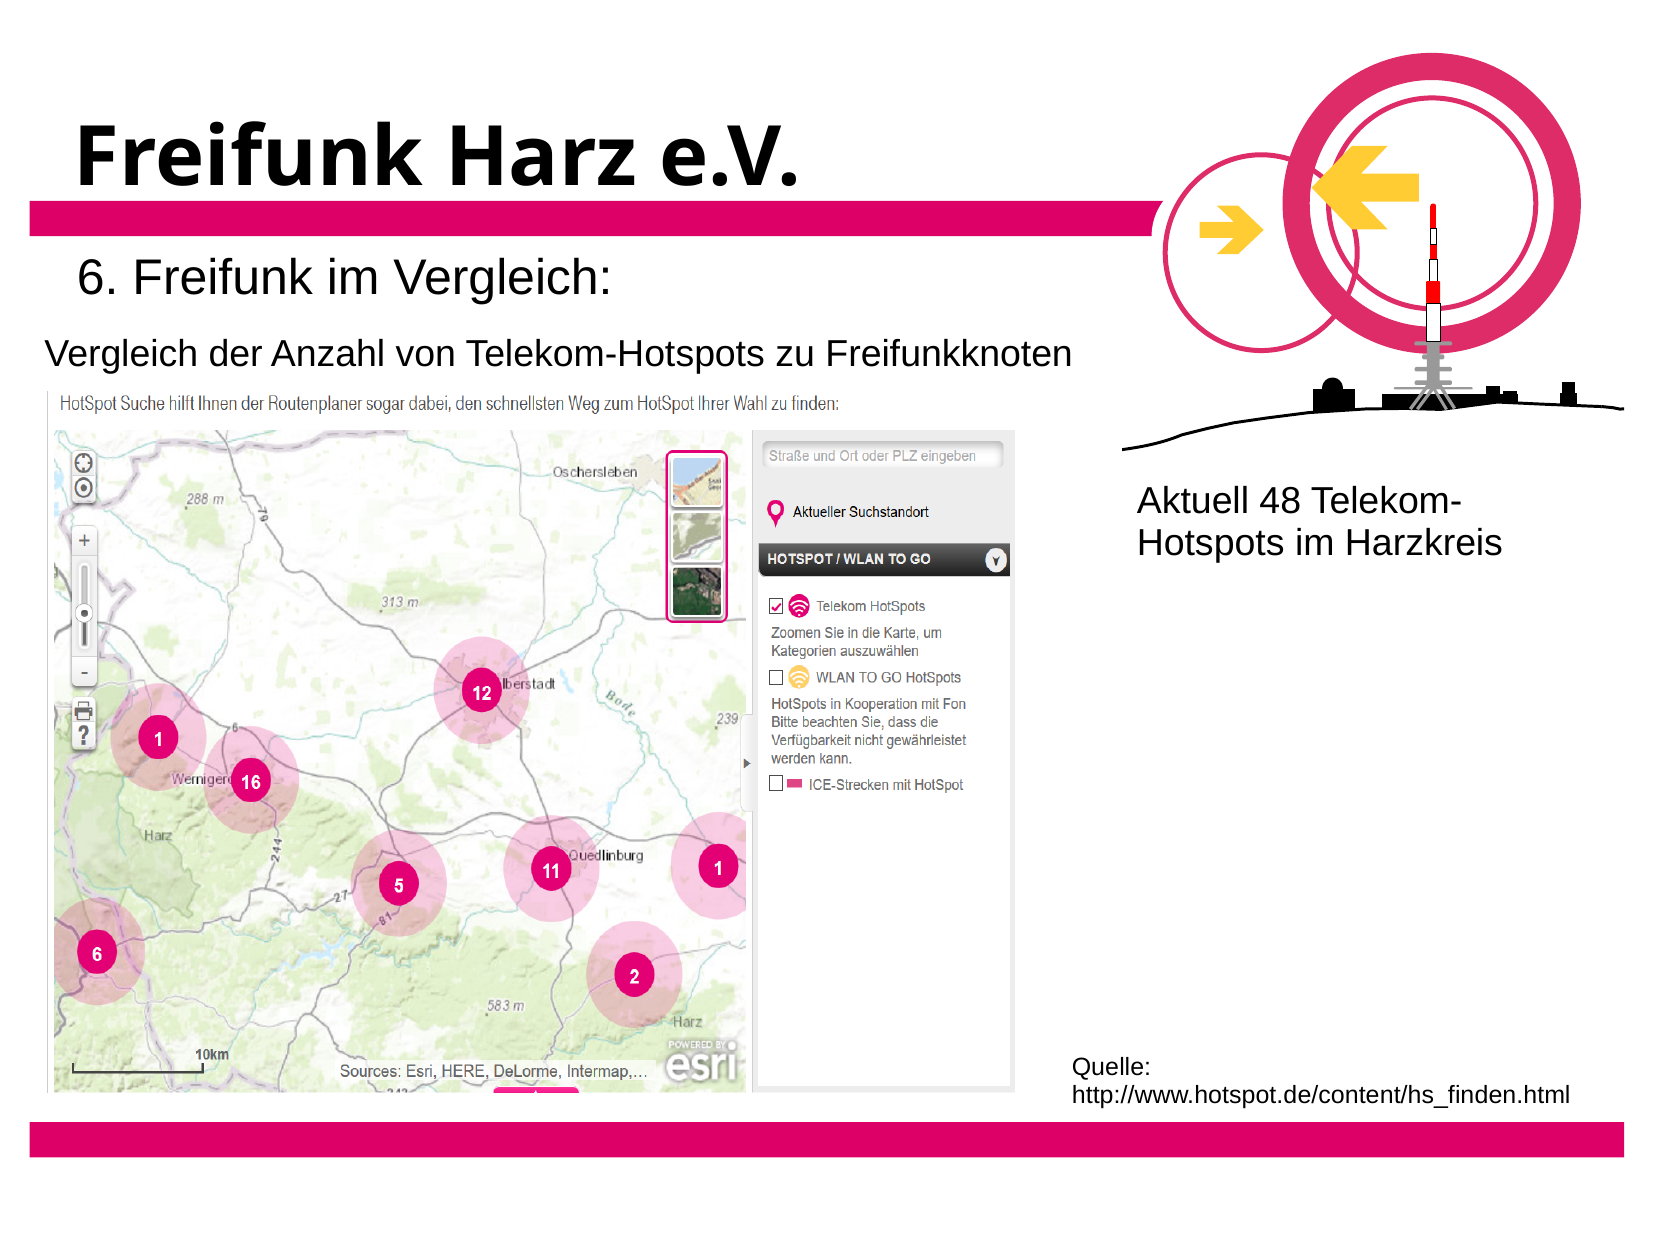

# 6. Freifunk im Vergleich:
Vergleich der Anzahl von Telekom-Hotspots zu Freifunkknoten
Aktuell 48 Telekom-Hotspots im Harzkreis
Quelle: http://www.hotspot.de/content/hs_finden.html